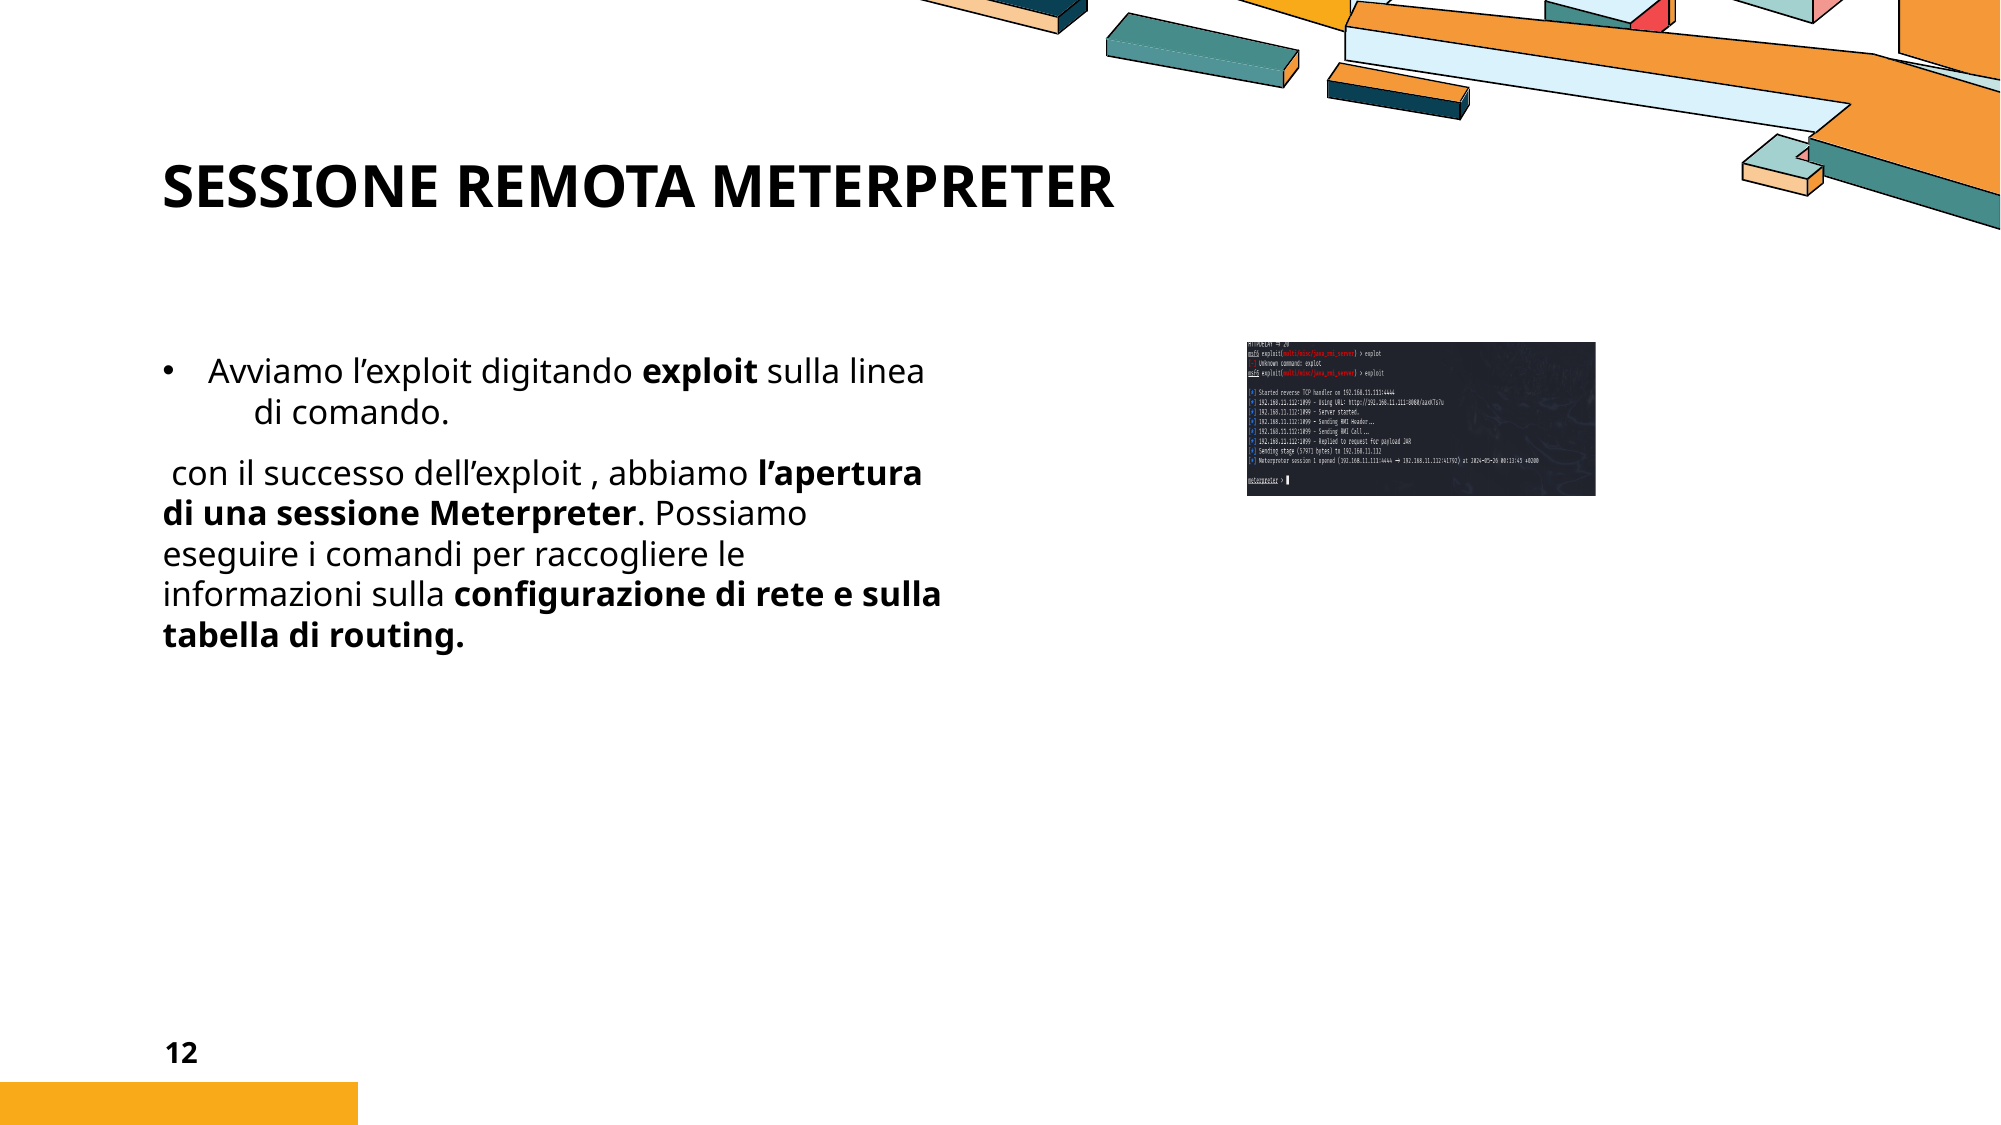

# Sessione remota meterpreter
Avviamo l’exploit digitando exploit sulla linea di comando.
 con il successo dell’exploit , abbiamo l’apertura di una sessione Meterpreter. Possiamo eseguire i comandi per raccogliere le informazioni sulla configurazione di rete e sulla tabella di routing.